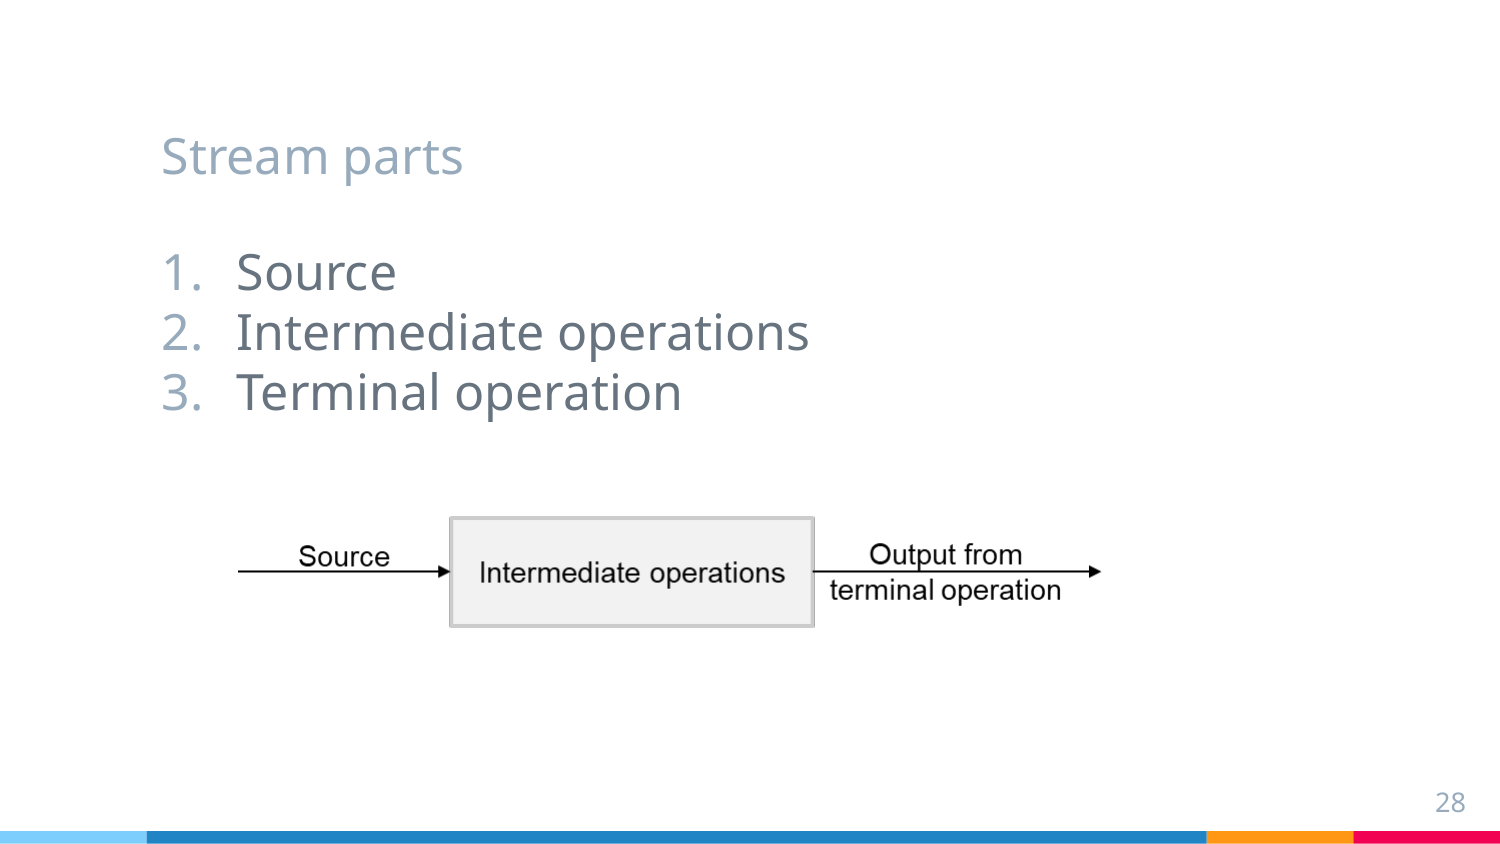

# Stream parts
Source
Intermediate operations
Terminal operation